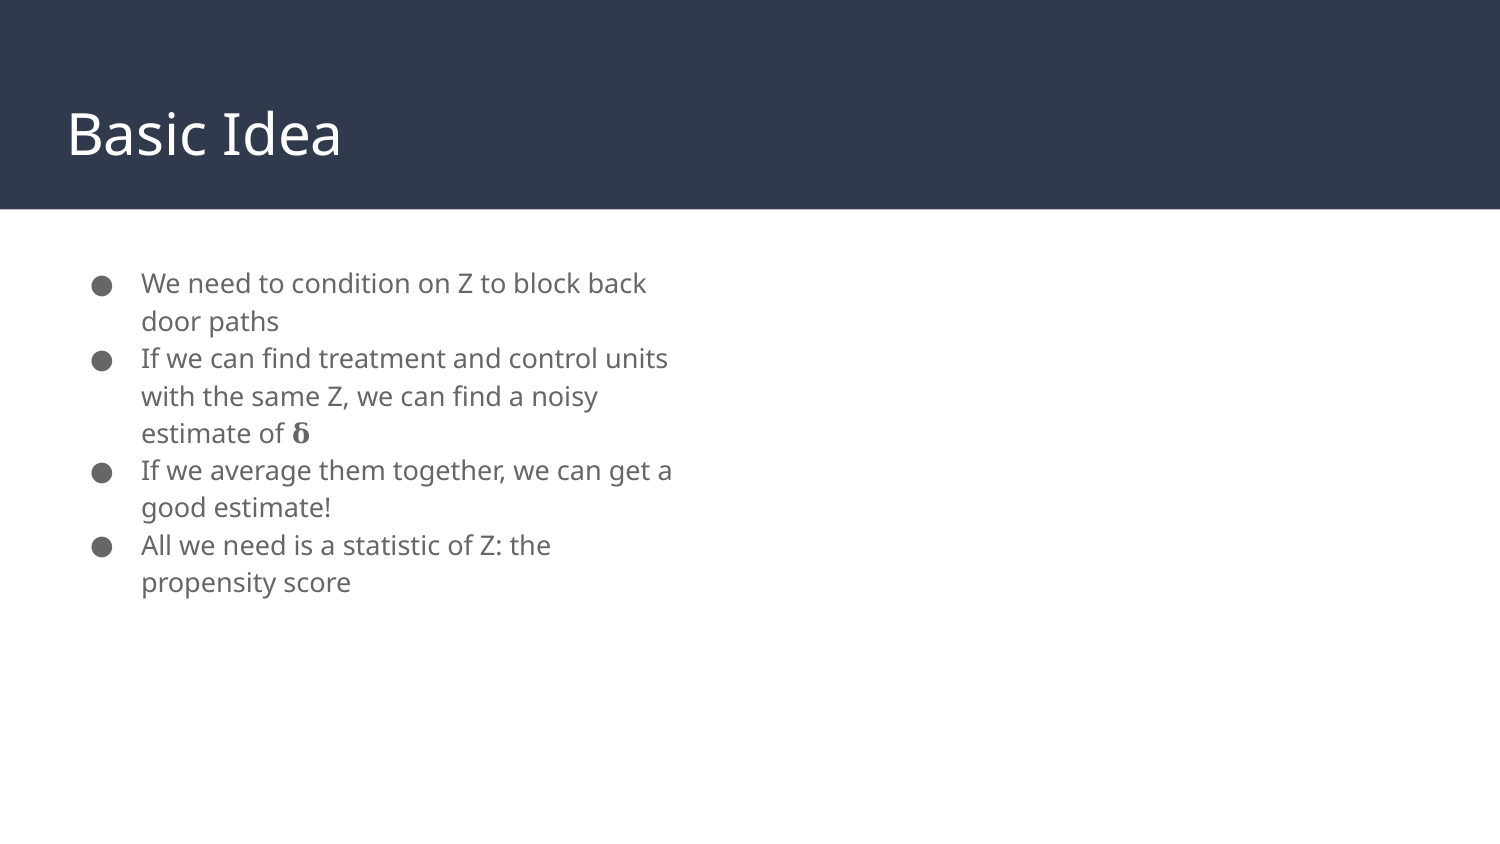

# Basic Idea
We need to condition on Z to block back door paths
If we can find treatment and control units with the same Z, we can find a noisy estimate of 𝛅
If we average them together, we can get a good estimate!
All we need is a statistic of Z: the propensity score